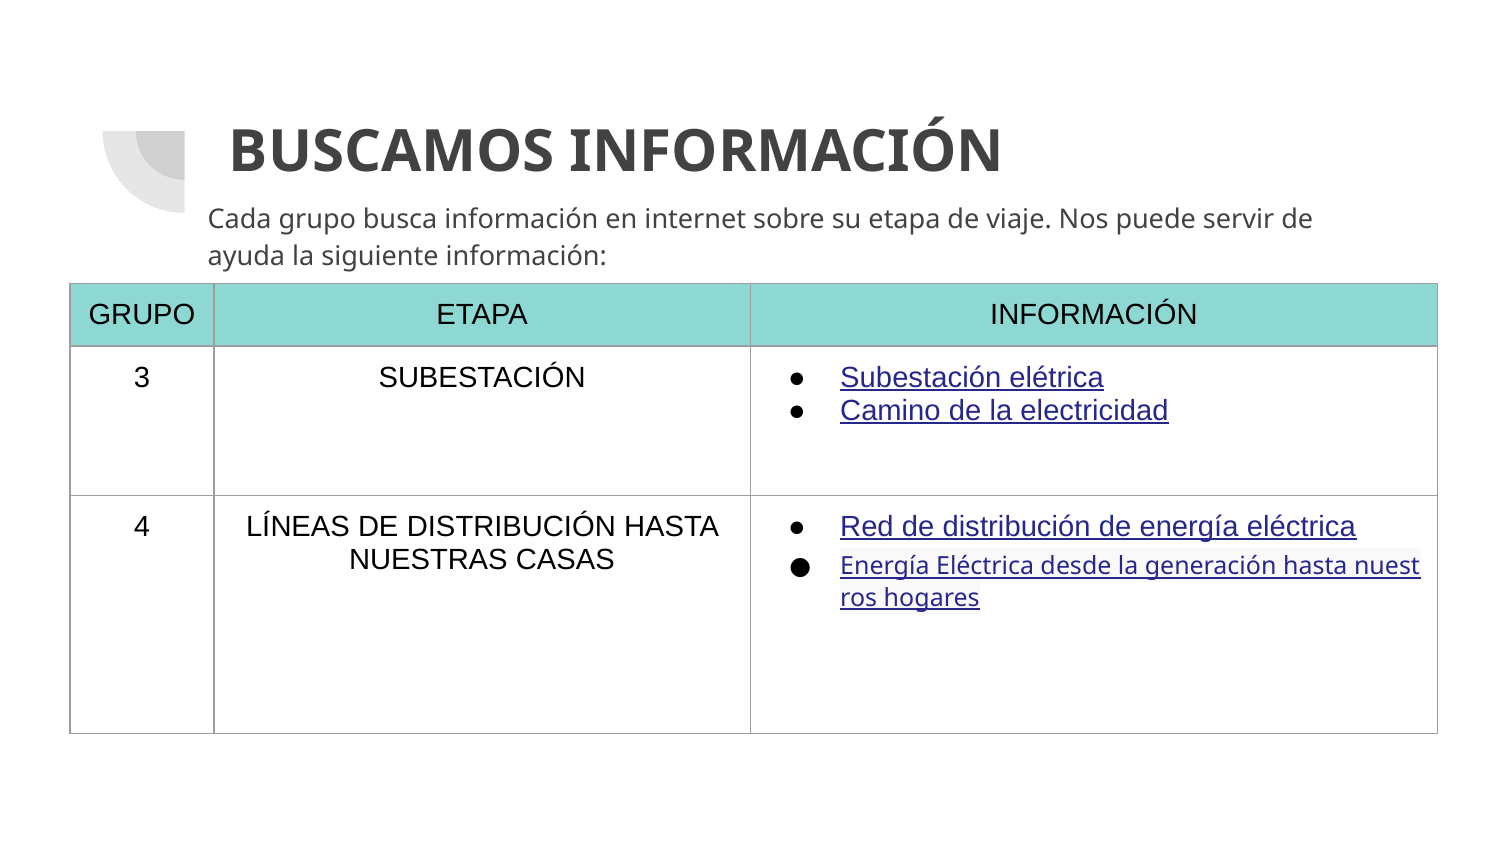

# BUSCAMOS INFORMACIÓN
Cada grupo busca información en internet sobre su etapa de viaje. Nos puede servir de ayuda la siguiente información:
| GRUPO | ETAPA | INFORMACIÓN |
| --- | --- | --- |
| 3 | SUBESTACIÓN | Subestación elétrica Camino de la electricidad |
| 4 | LÍNEAS DE DISTRIBUCIÓN HASTA NUESTRAS CASAS | Red de distribución de energía eléctrica Energía Eléctrica desde la generación hasta nuestros hogares |